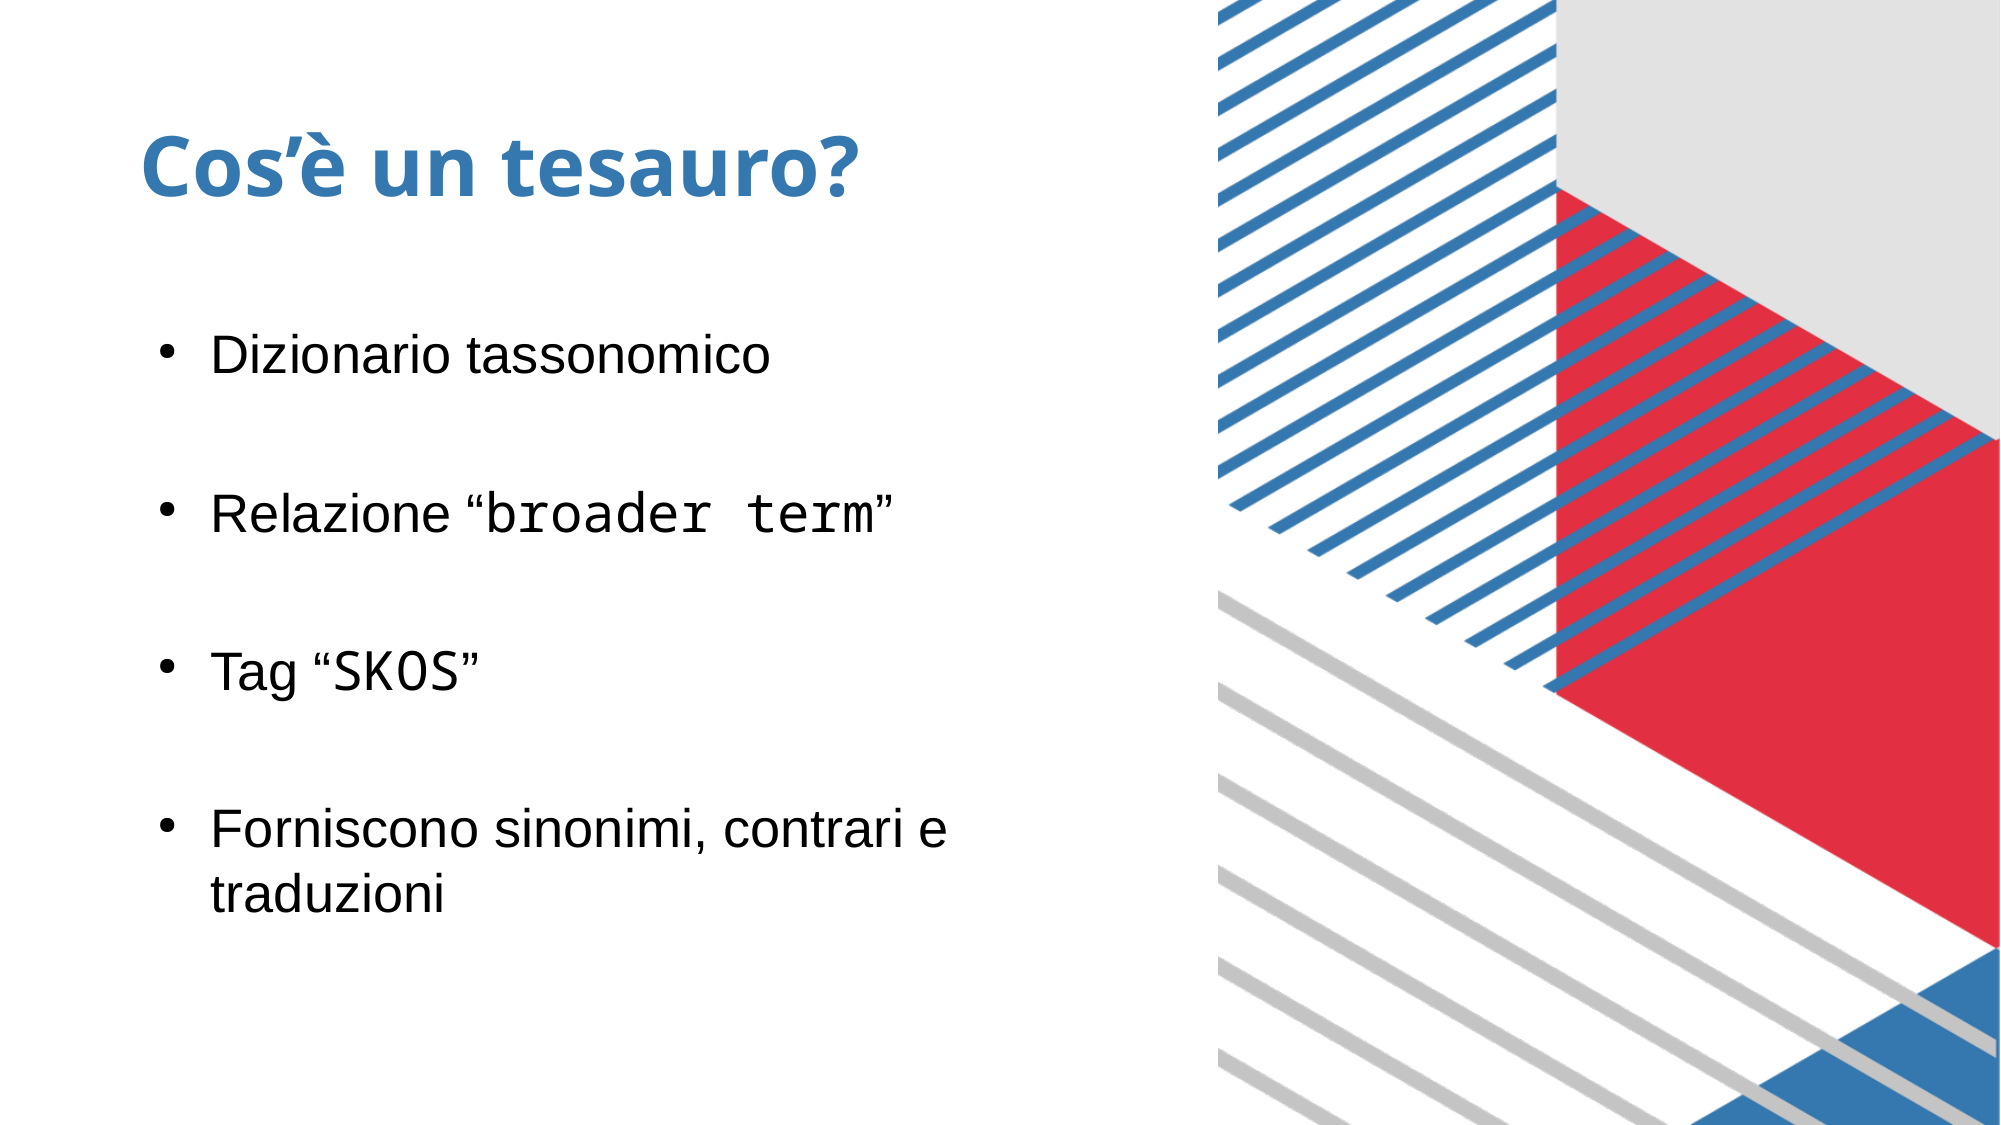

# Cos’è un tesauro?
Dizionario tassonomico
Relazione “broader term”
Tag “SKOS”
Forniscono sinonimi, contrari e traduzioni